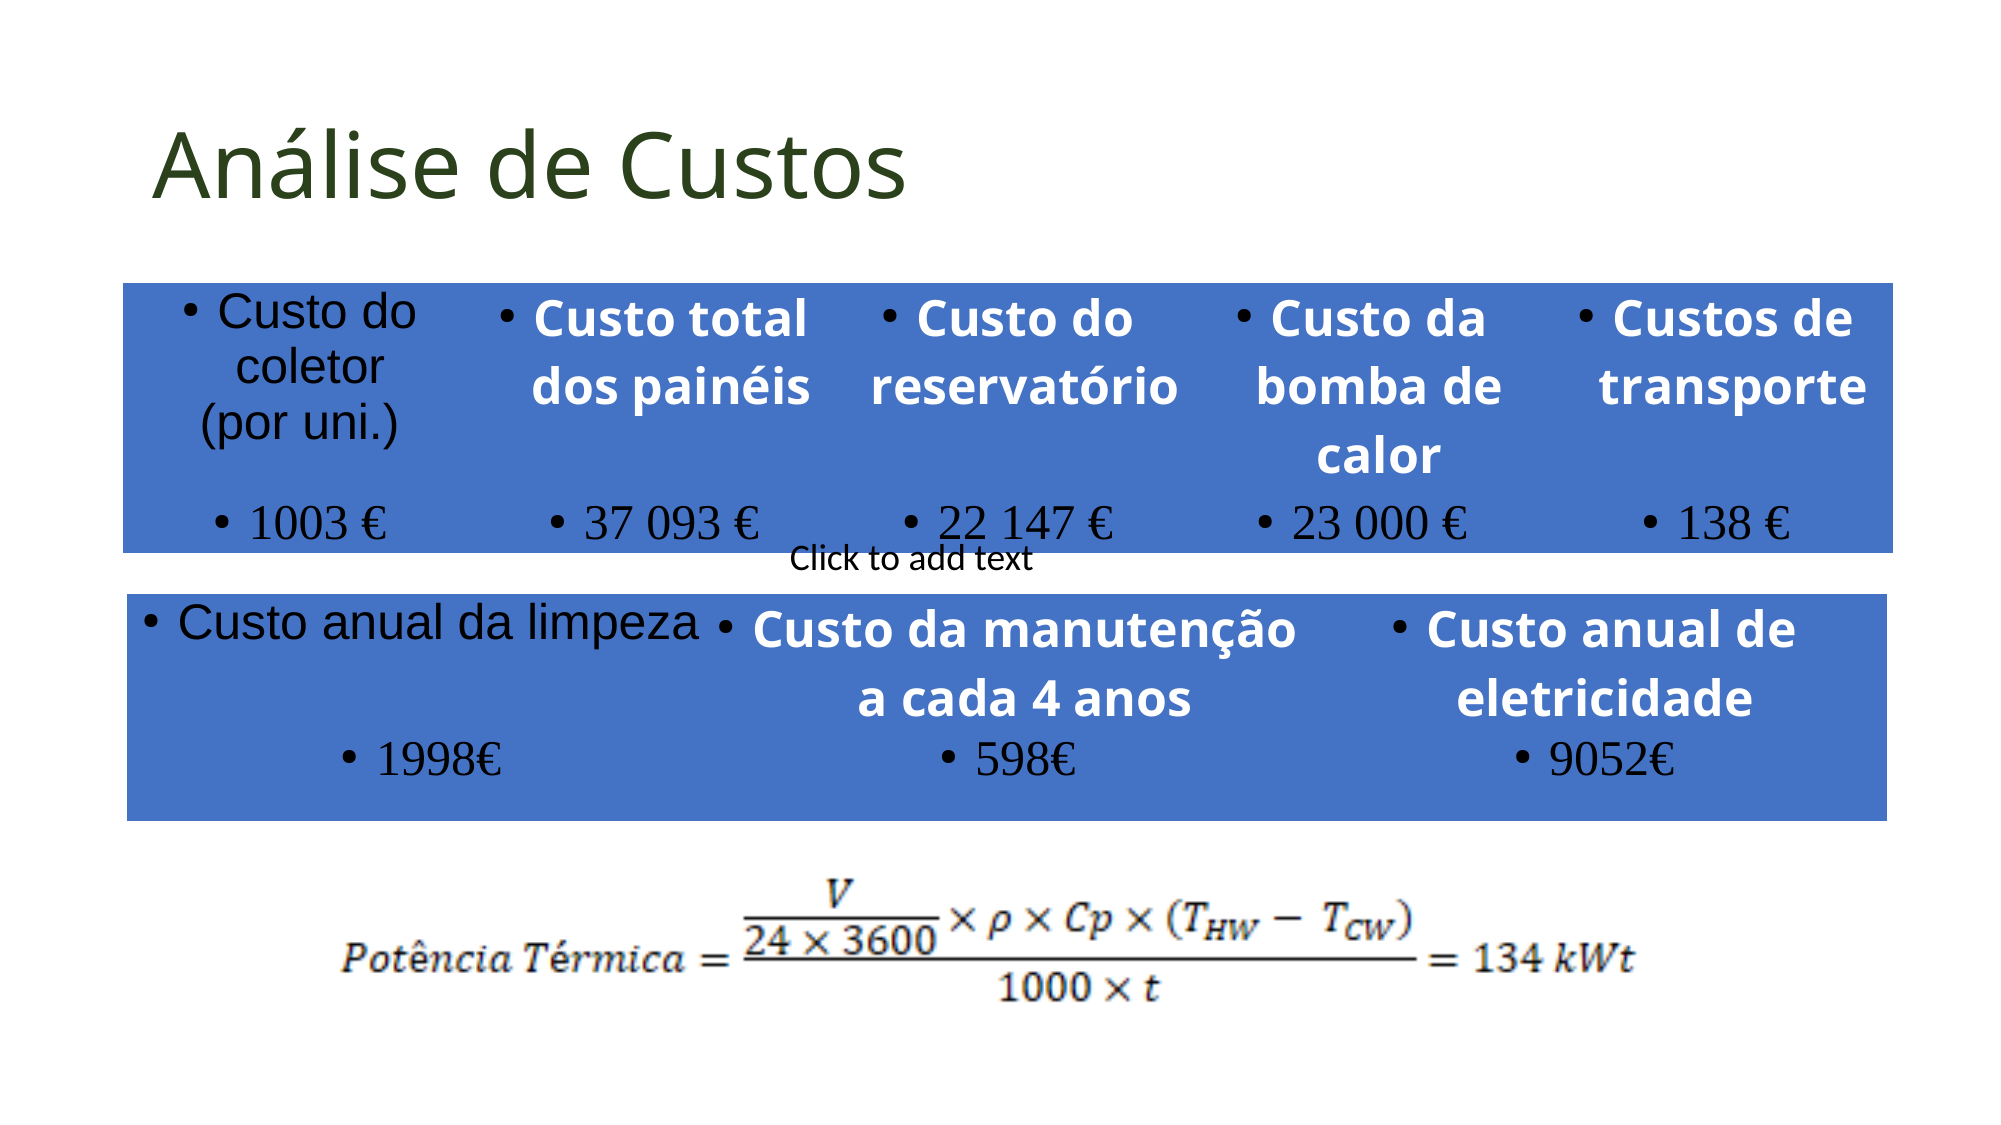

# Análise de Custos
| Custo do coletor (por uni.) | Custo total dos painéis | Custo do reservatório | Custo da bomba de calor | Custos de transporte |
| --- | --- | --- | --- | --- |
| 1003 € | 37 093 € | 22 147 € | 23 000 € | 138 € |
Click to add text
| Custo anual da limpeza | Custo da manutenção a cada 4 anos | Custo anual de eletricidade |
| --- | --- | --- |
| 1998€ | 598€ | 9052€ |